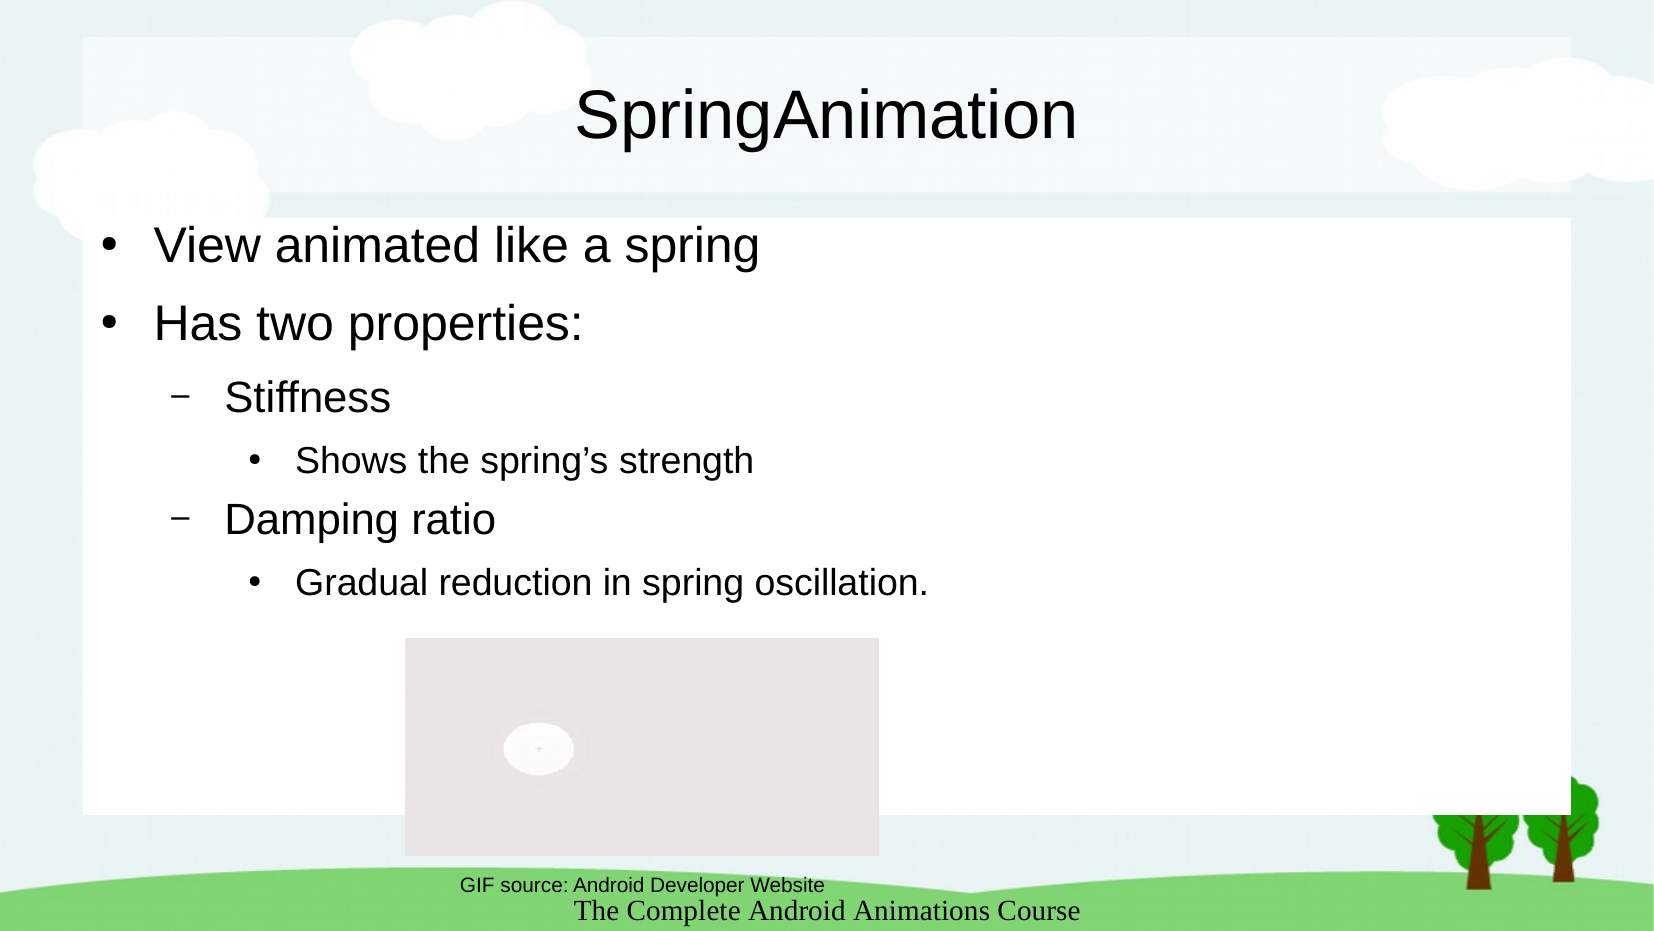

# SpringAnimation
View animated like a spring
Has two properties:
Stiffness
Shows the spring’s strength
Damping ratio
Gradual reduction in spring oscillation.
GIF source: Android Developer Website
The Complete Android Animations Course